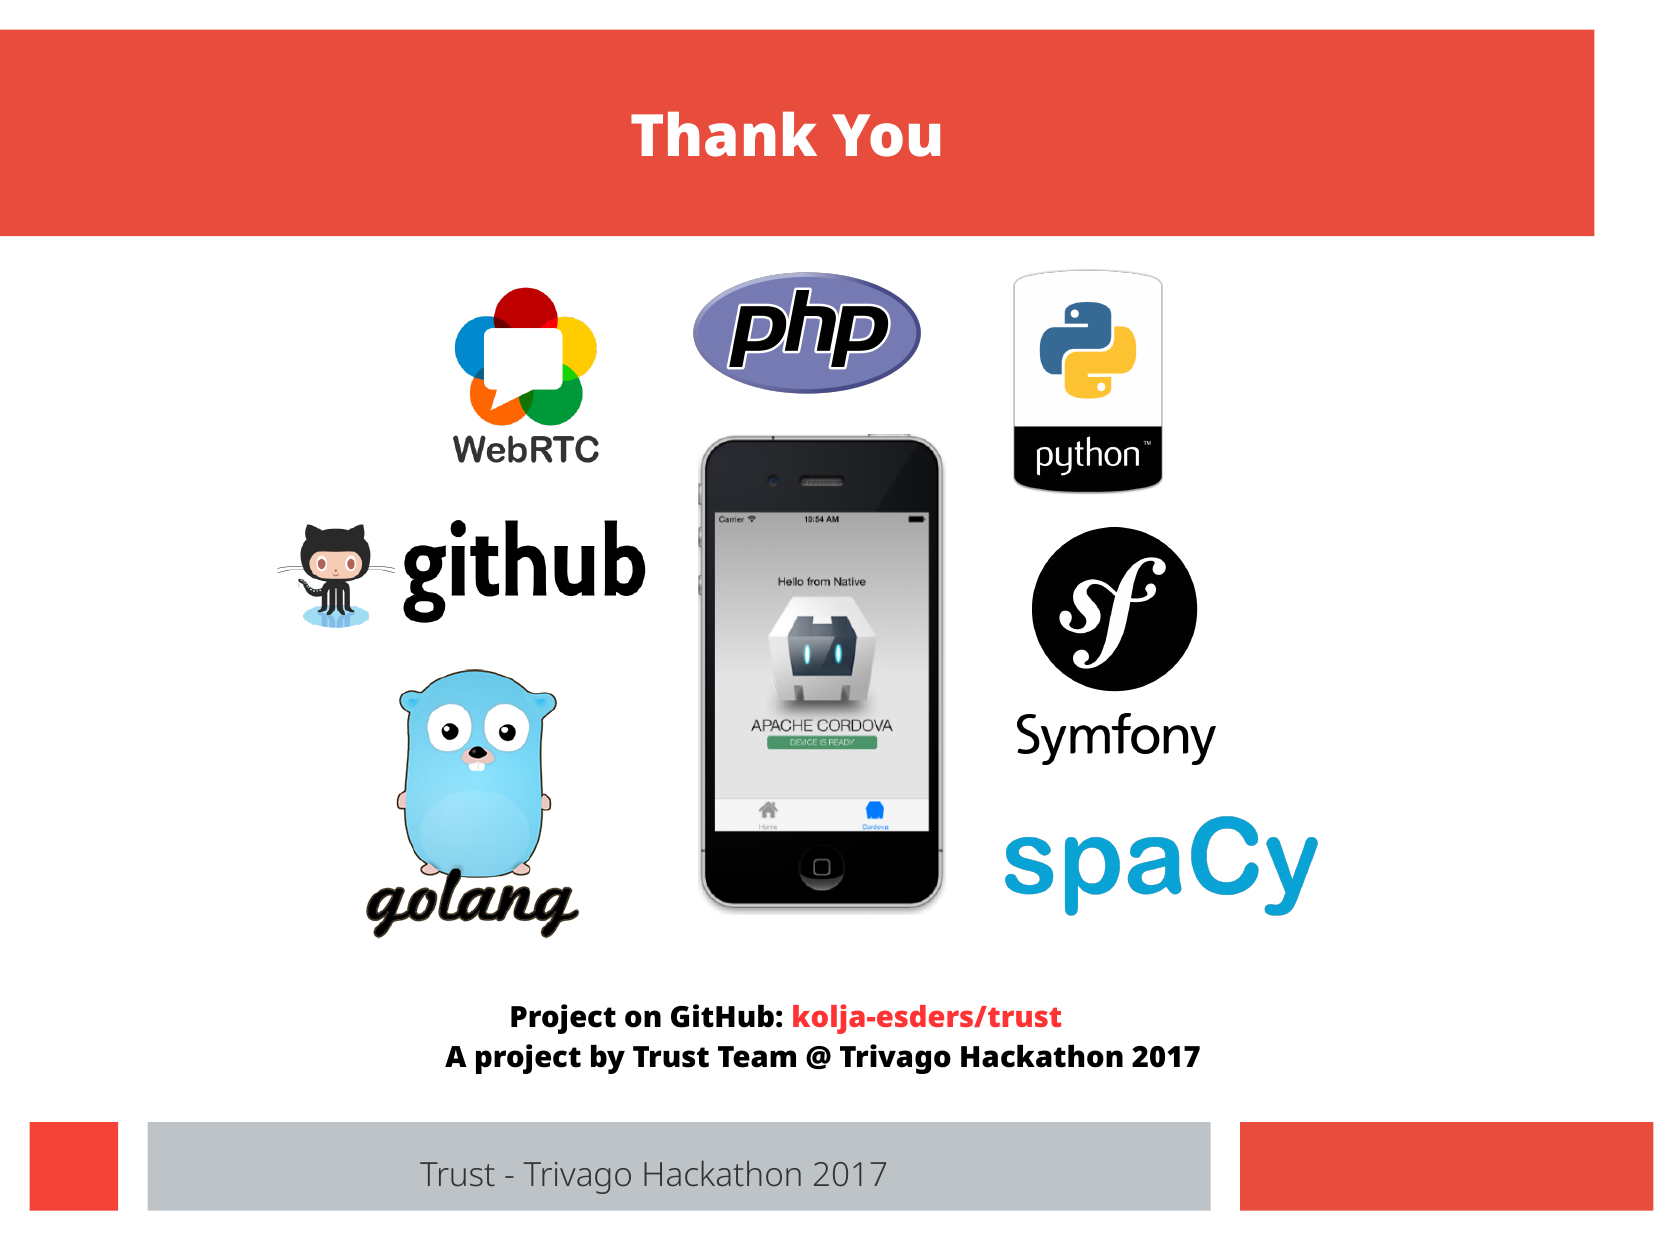

Thank You
# Our Project on GitHub: kolja-esders/trust A project by Trust Team @ Trivago Hackathon 2017
Trust - Trivago Hackathon 2017